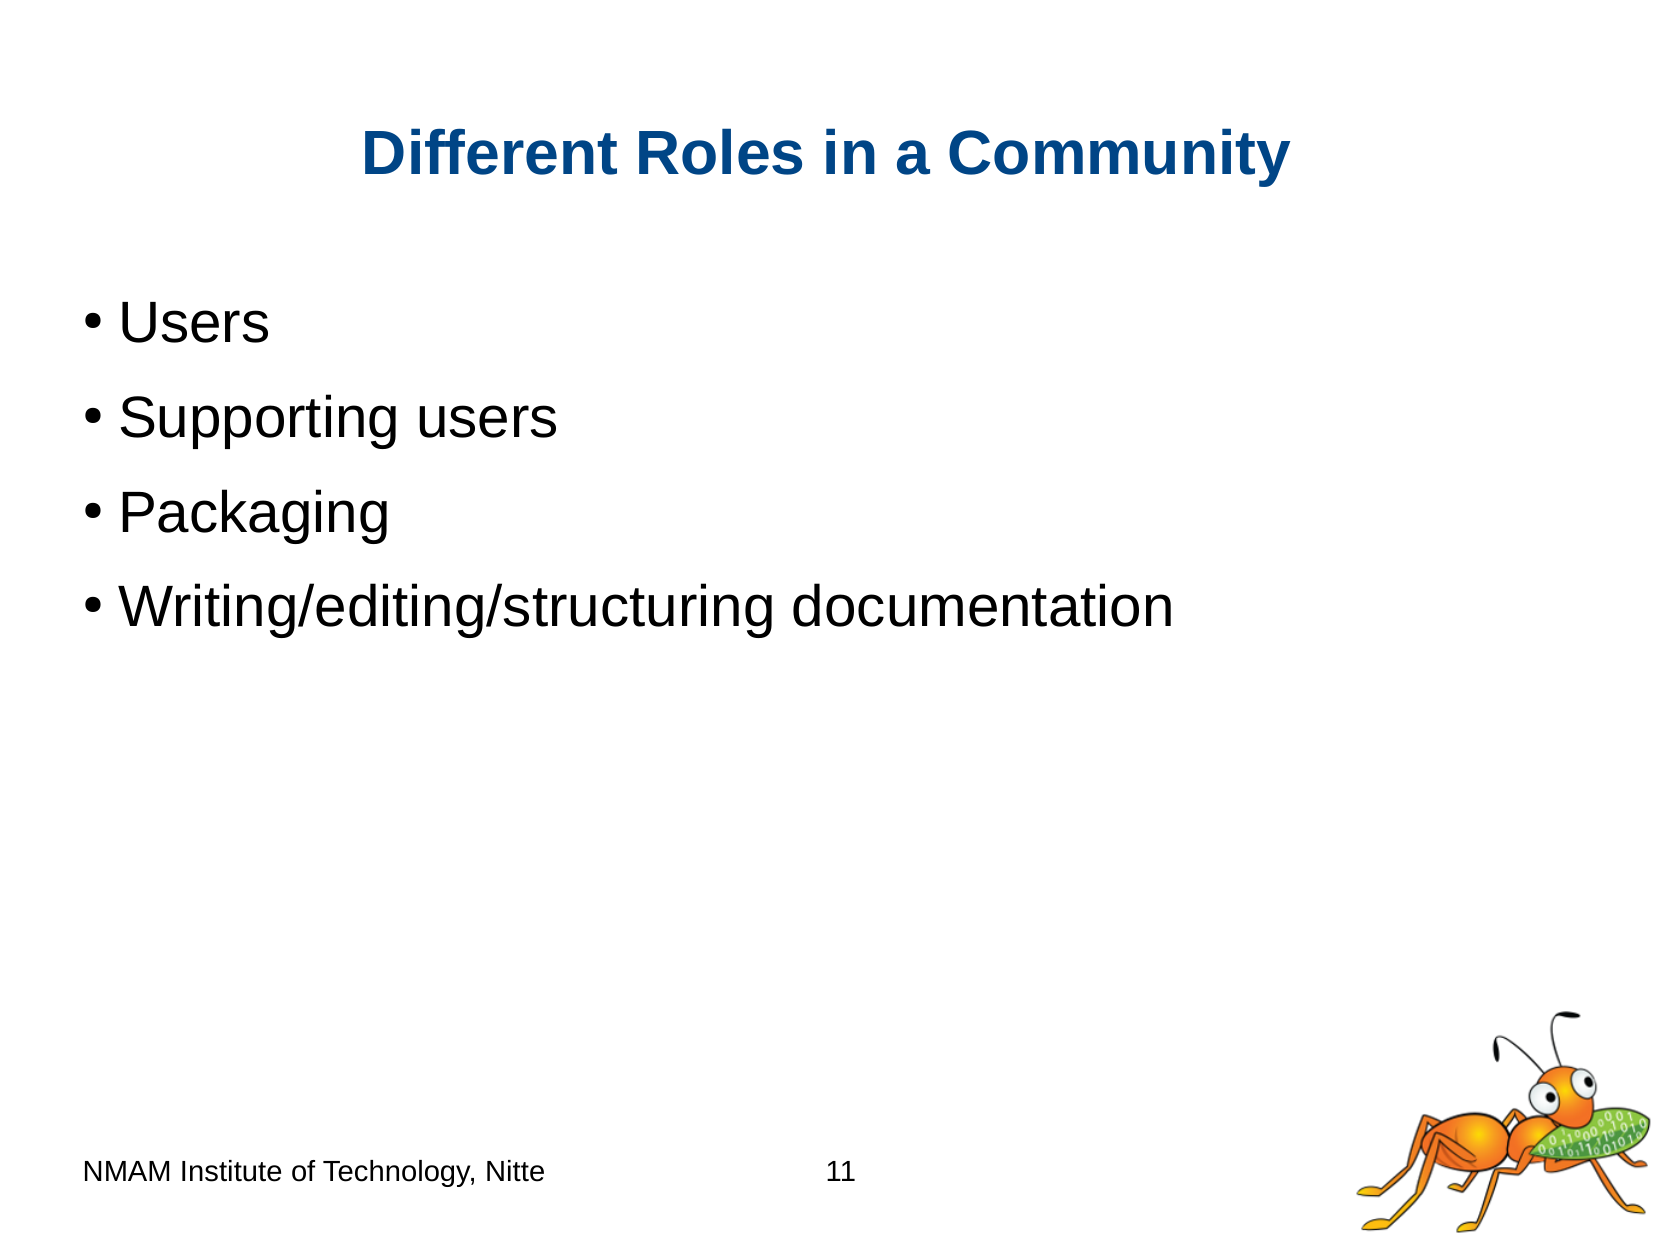

# Different Roles in a Community
Users
Supporting users
Packaging
Writing/editing/structuring documentation
FOSDEM, 31 January 2015
11